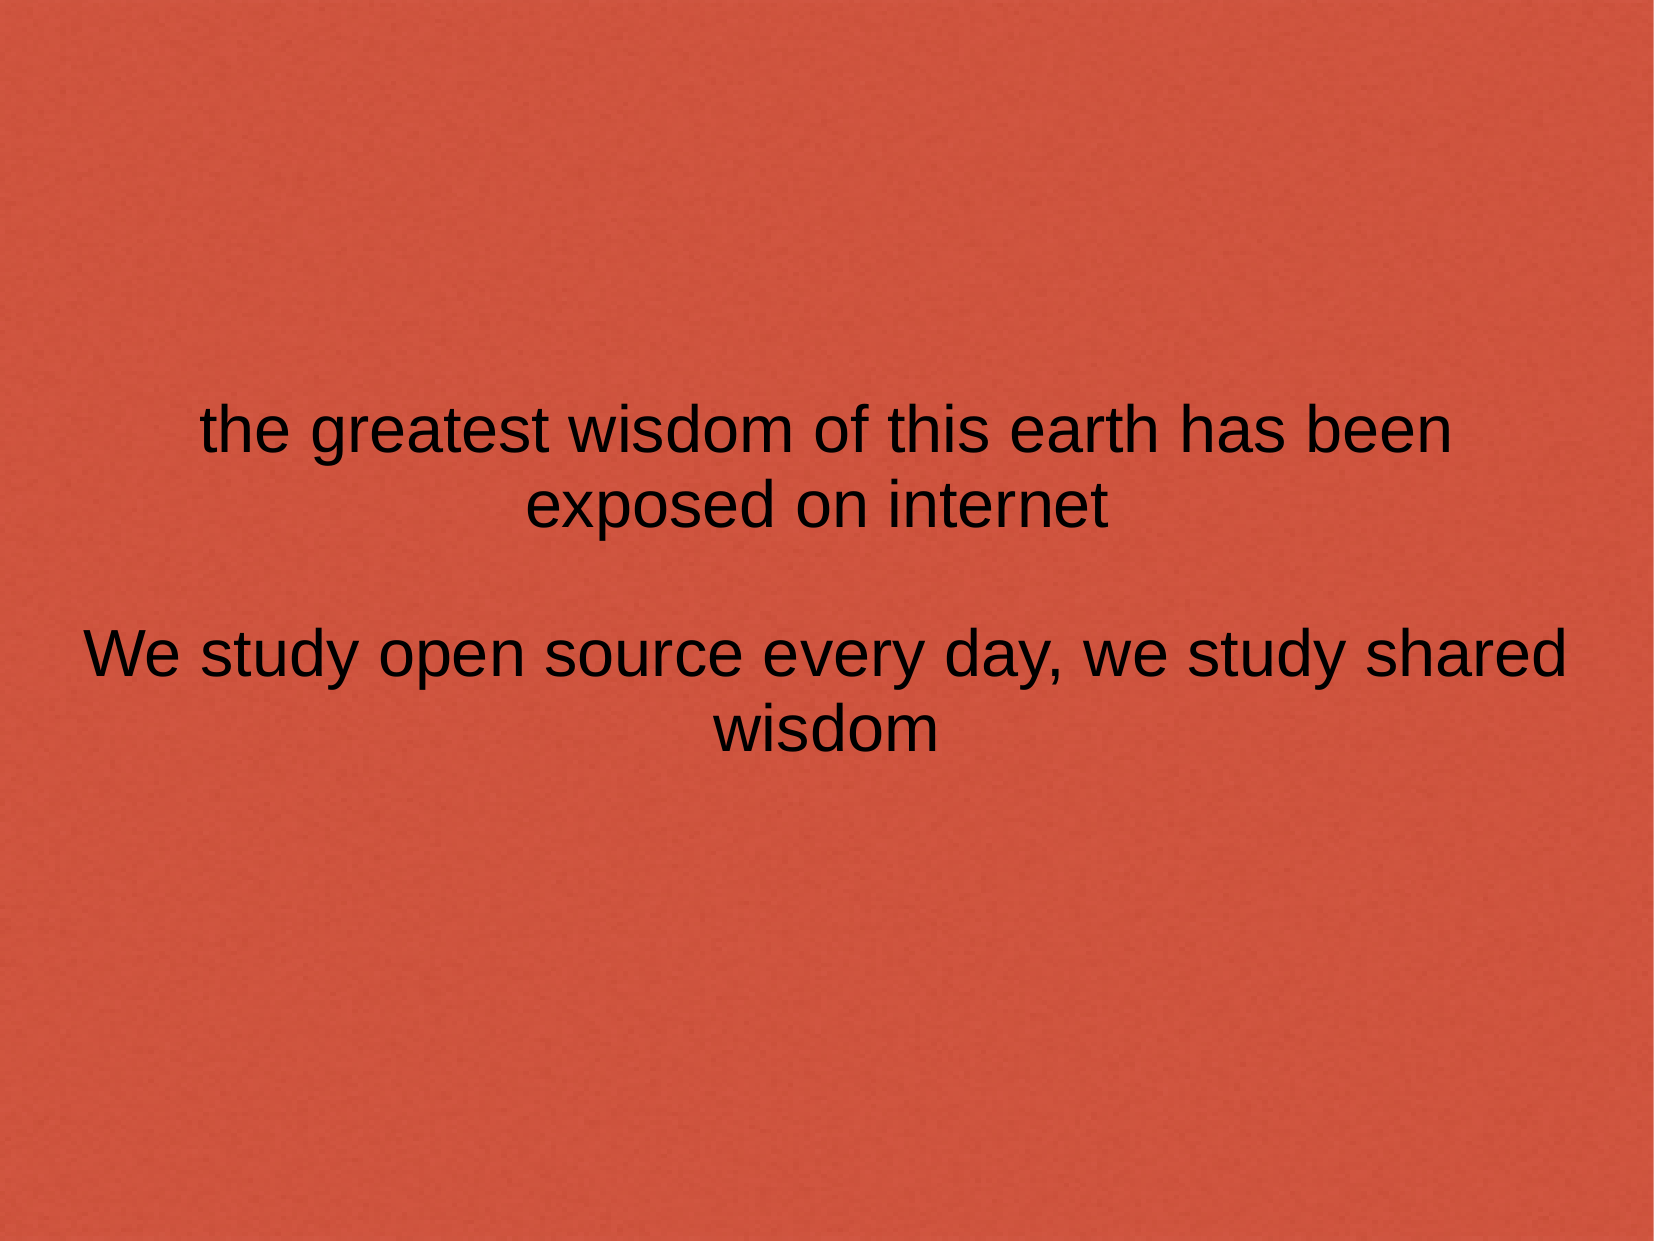

# the greatest wisdom of this earth has been exposed on internet
We study open source every day, we study shared wisdom